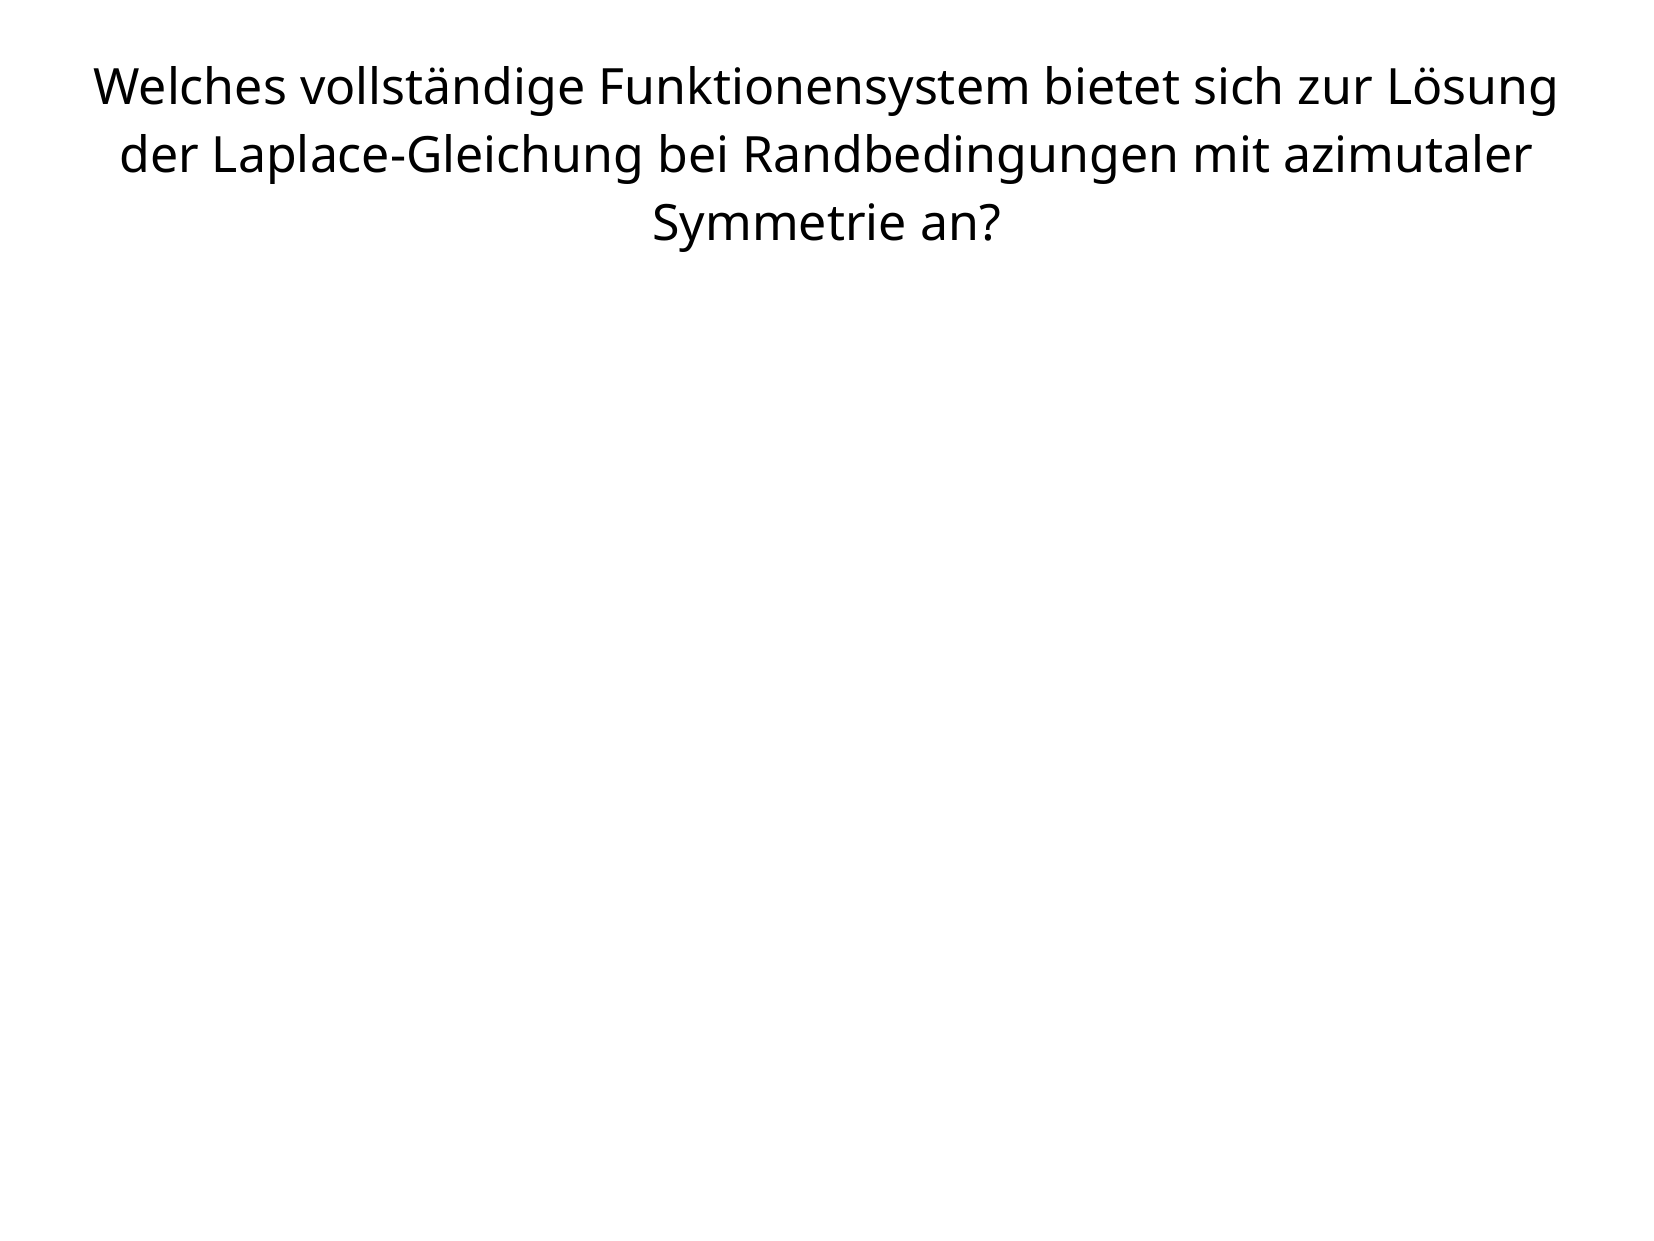

# Welches vollständige Funktionensystem bietet sich zur Lösung der Laplace-Gleichung bei Randbedingungen mit azimutaler Symmetrie an?